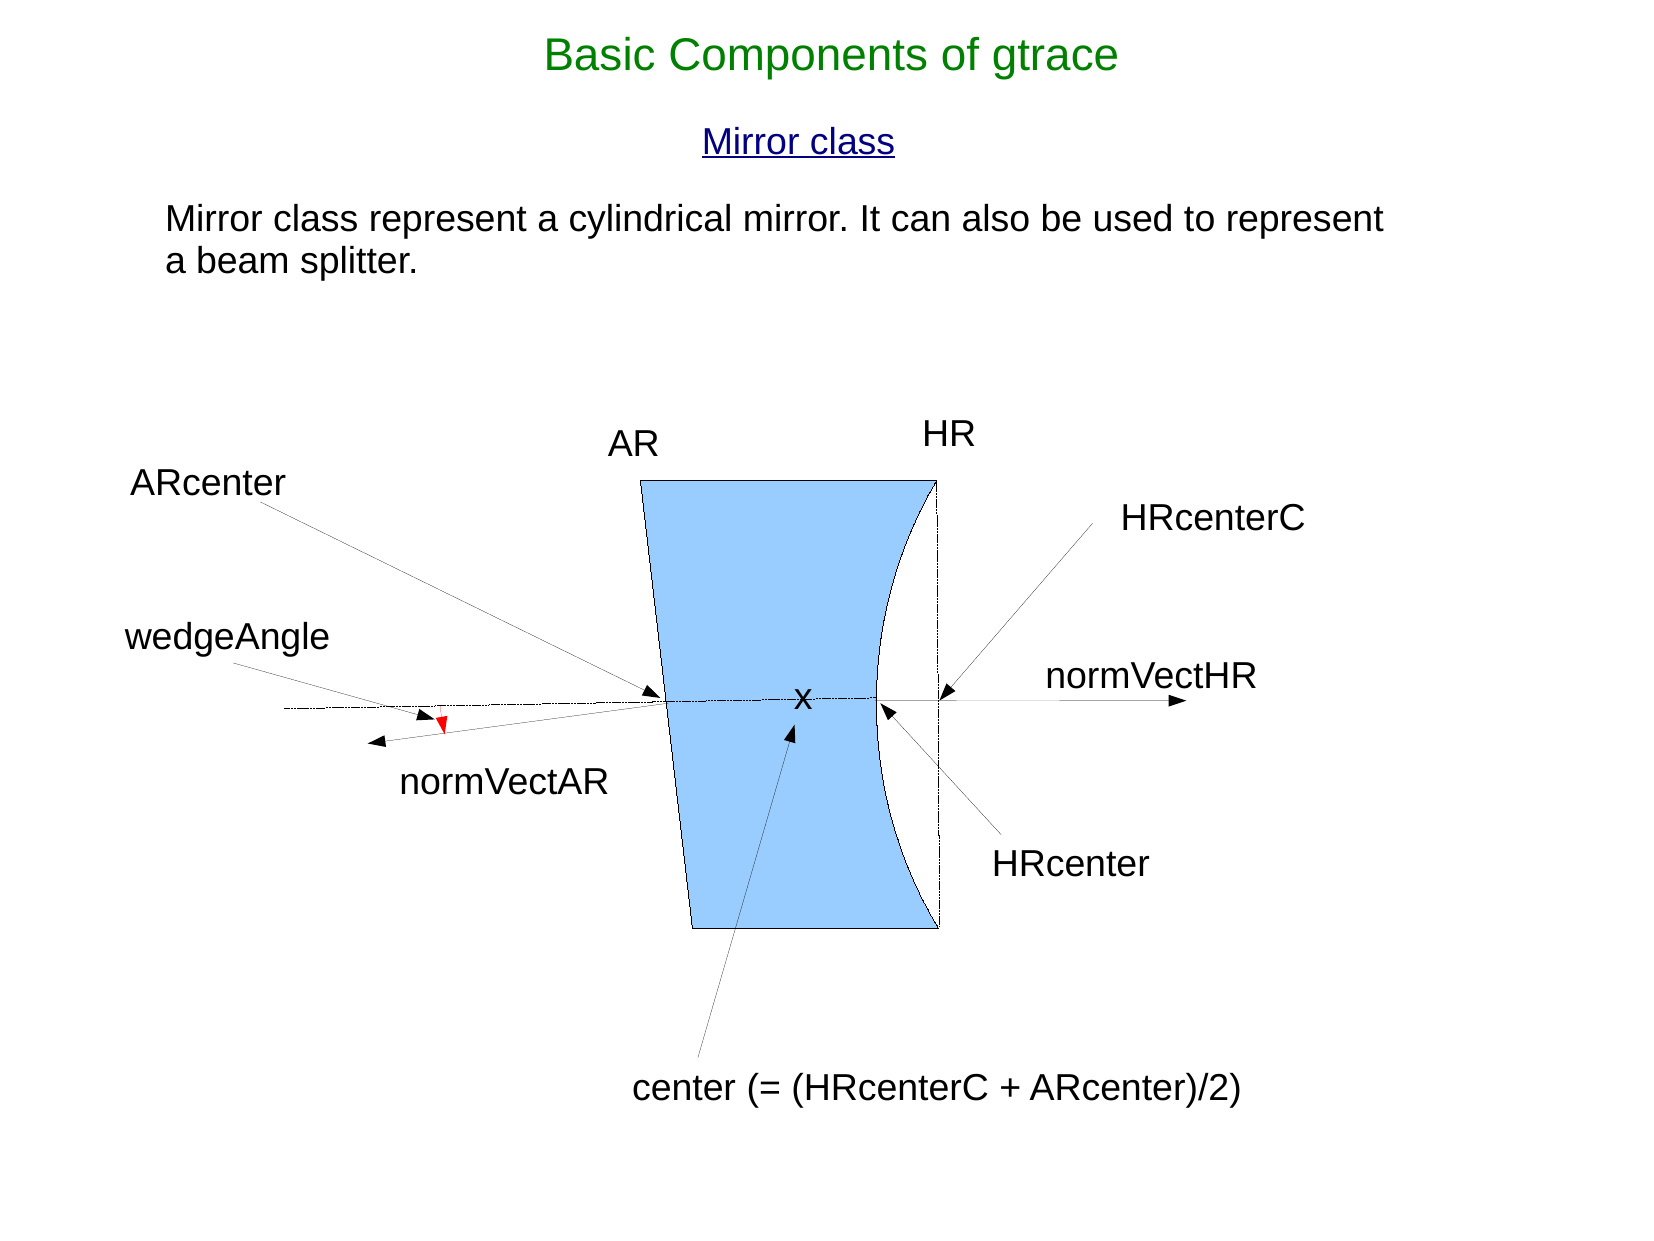

Basic Components of gtrace
Mirror class
Mirror class represent a cylindrical mirror. It can also be used to represent
a beam splitter.
HR
AR
ARcenter
HRcenterC
wedgeAngle
normVectHR
x
normVectAR
HRcenter
center (= (HRcenterC + ARcenter)/2)